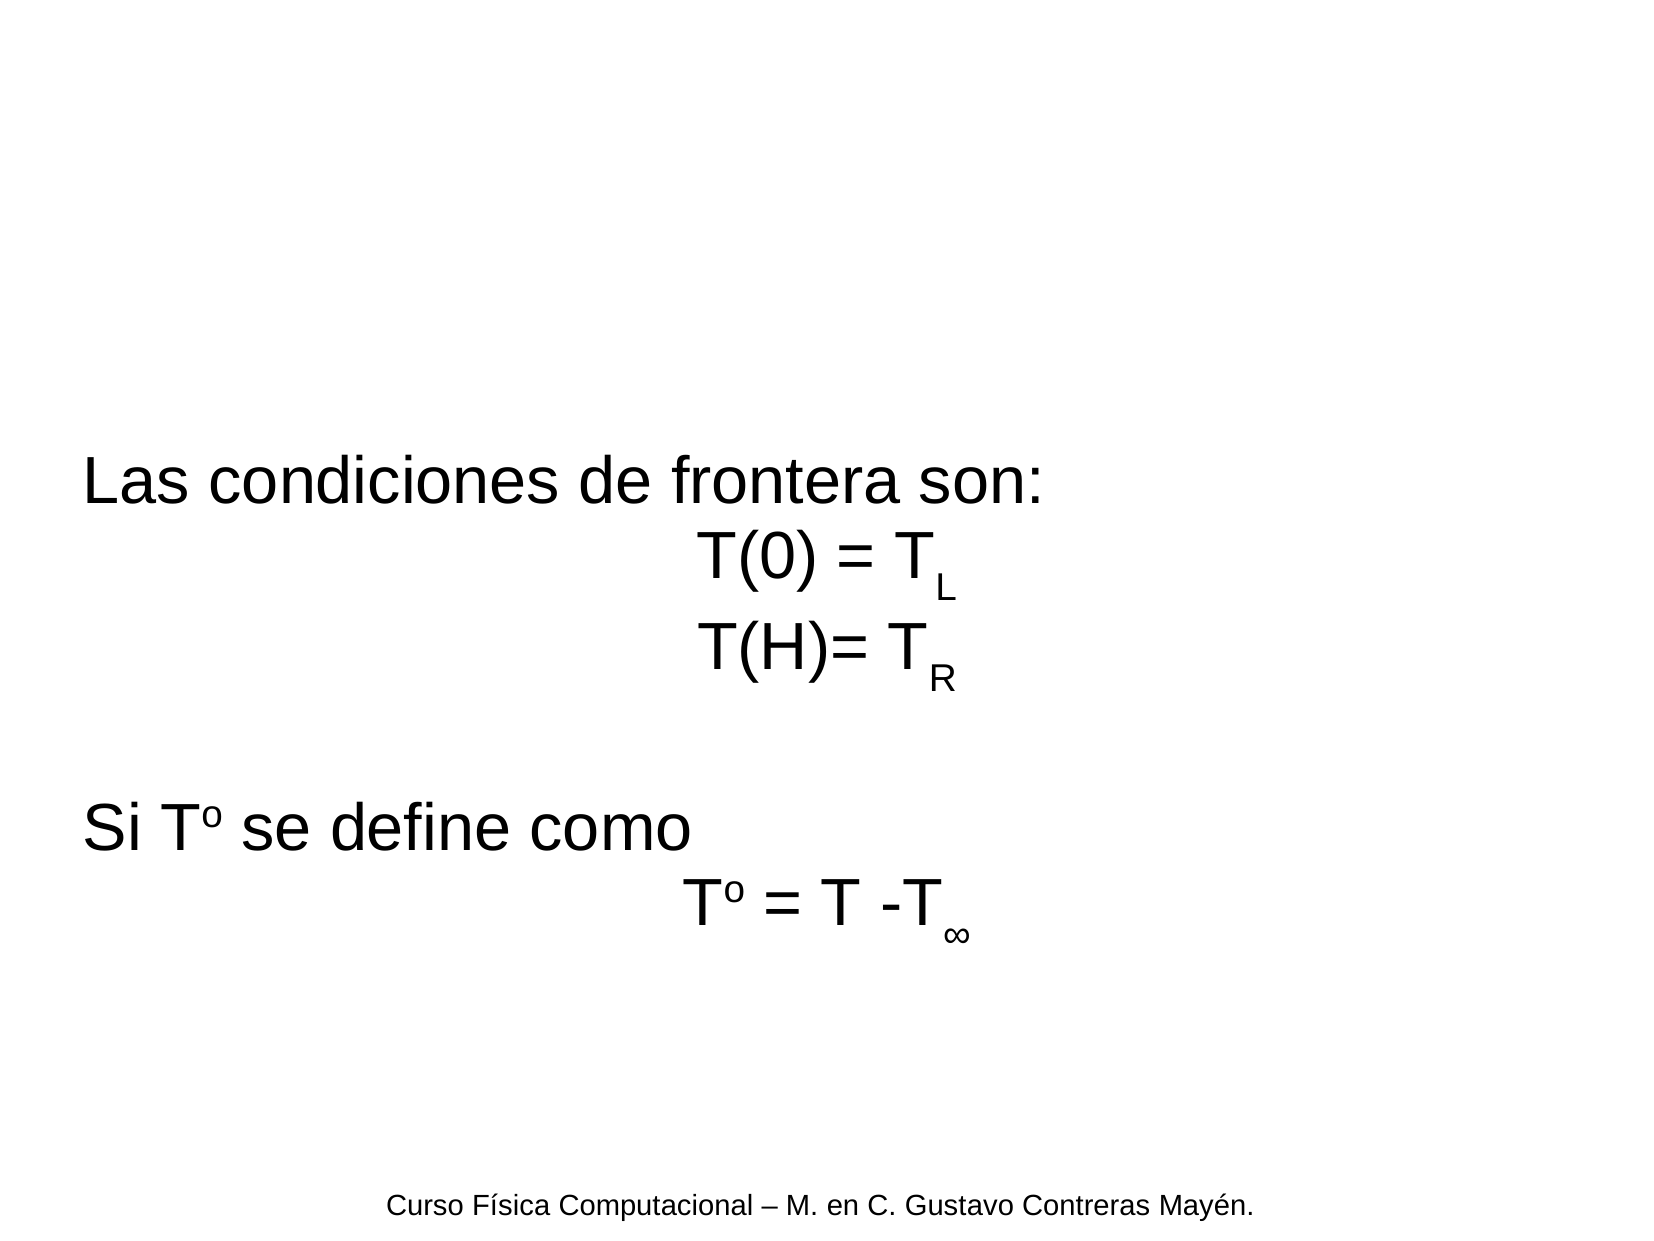

#
Las condiciones de frontera son:
T(0) = TL
T(H)= TR
Si To se define como
To = T -T∞